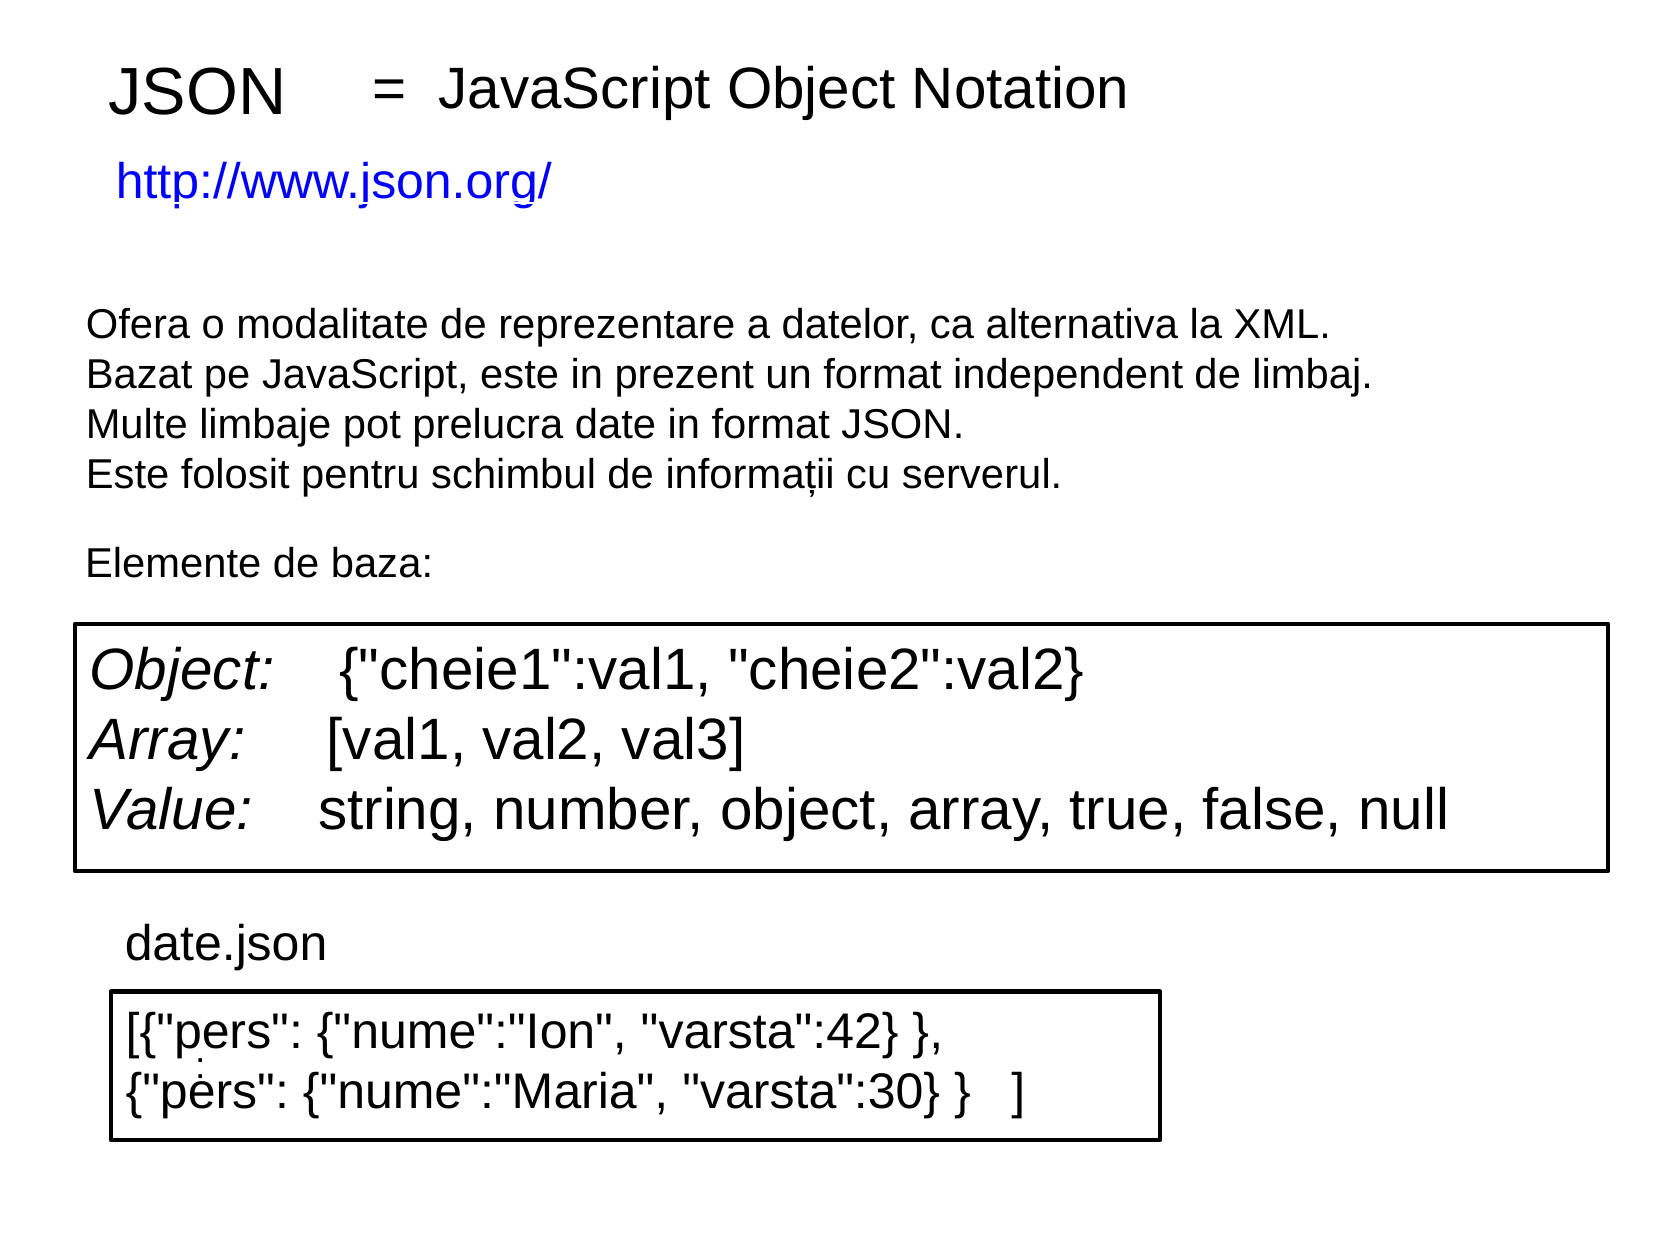

JSON
 = JavaScript Object Notation
http://www.json.org/
Ofera o modalitate de reprezentare a datelor, ca alternativa la XML.
Bazat pe JavaScript, este in prezent un format independent de limbaj.
Multe limbaje pot prelucra date in format JSON.
Este folosit pentru schimbul de informații cu serverul.
Elemente de baza:
Object: {"cheie1":val1, "cheie2":val2}
Array: [val1, val2, val3]
Value: string, number, object, array, true, false, null
date.json
[{"pers": {"nume":"Ion", "varsta":42} },
{"pers": {"nume":"Maria", "varsta":30} }	]
: